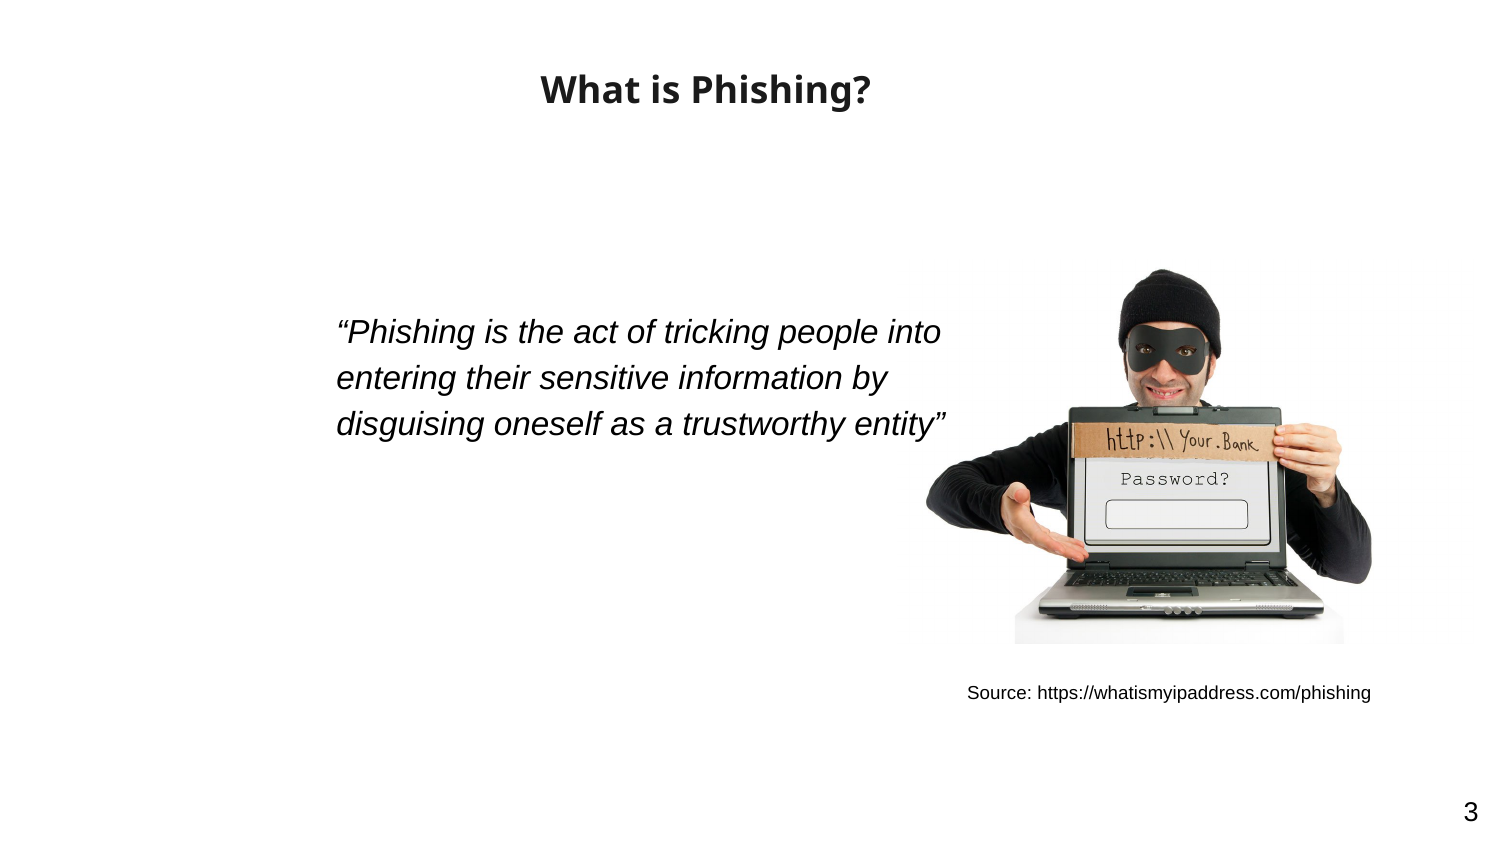

What is Phishing?
“Phishing is the act of tricking people into
entering their sensitive information by
disguising oneself as a trustworthy entity”
Source: https://whatismyipaddress.com/phishing